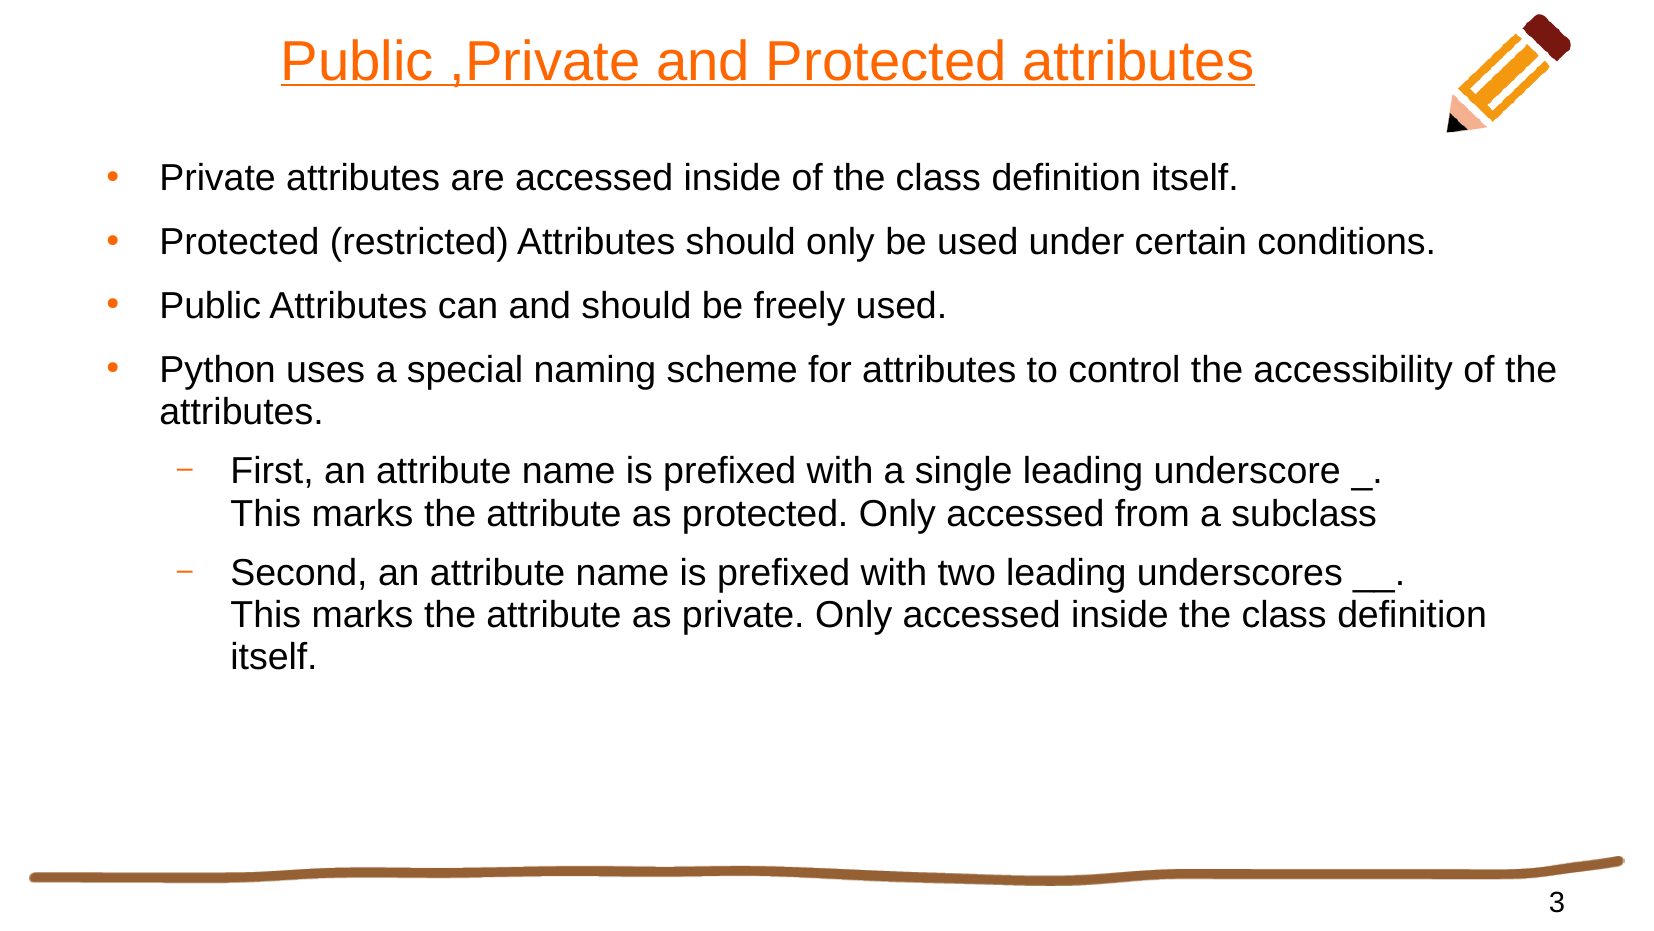

# Public ,Private and Protected attributes
Private attributes are accessed inside of the class definition itself.
Protected (restricted) Attributes should only be used under certain conditions.
Public Attributes can and should be freely used.
Python uses a special naming scheme for attributes to control the accessibility of the attributes.
First, an attribute name is prefixed with a single leading underscore _.
This marks the attribute as protected. Only accessed from a subclass
Second, an attribute name is prefixed with two leading underscores __.
This marks the attribute as private. Only accessed inside the class definition itself.
3